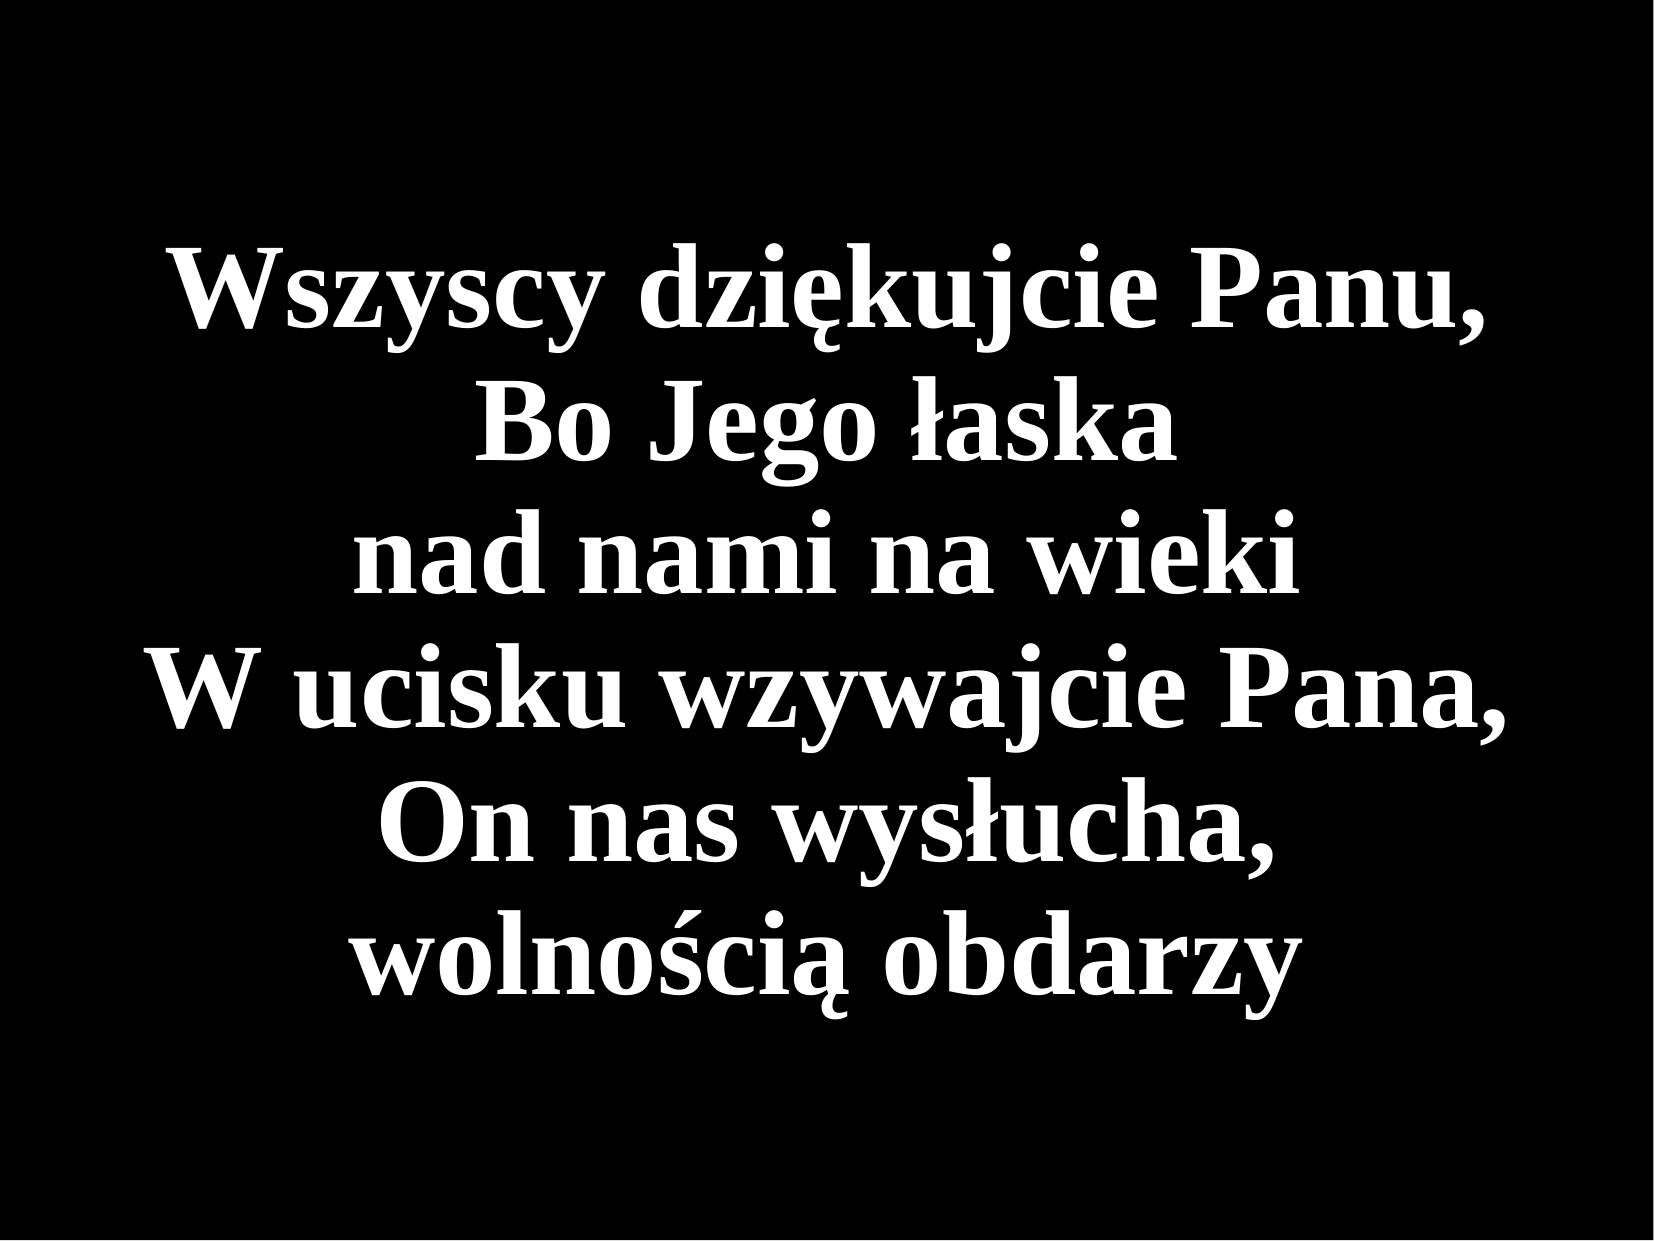

# Wszyscy dziękujcie Panu, Bo Jego łaska nad nami na wieki W ucisku wzywajcie Pana, On nas wysłucha, wolnością obdarzy